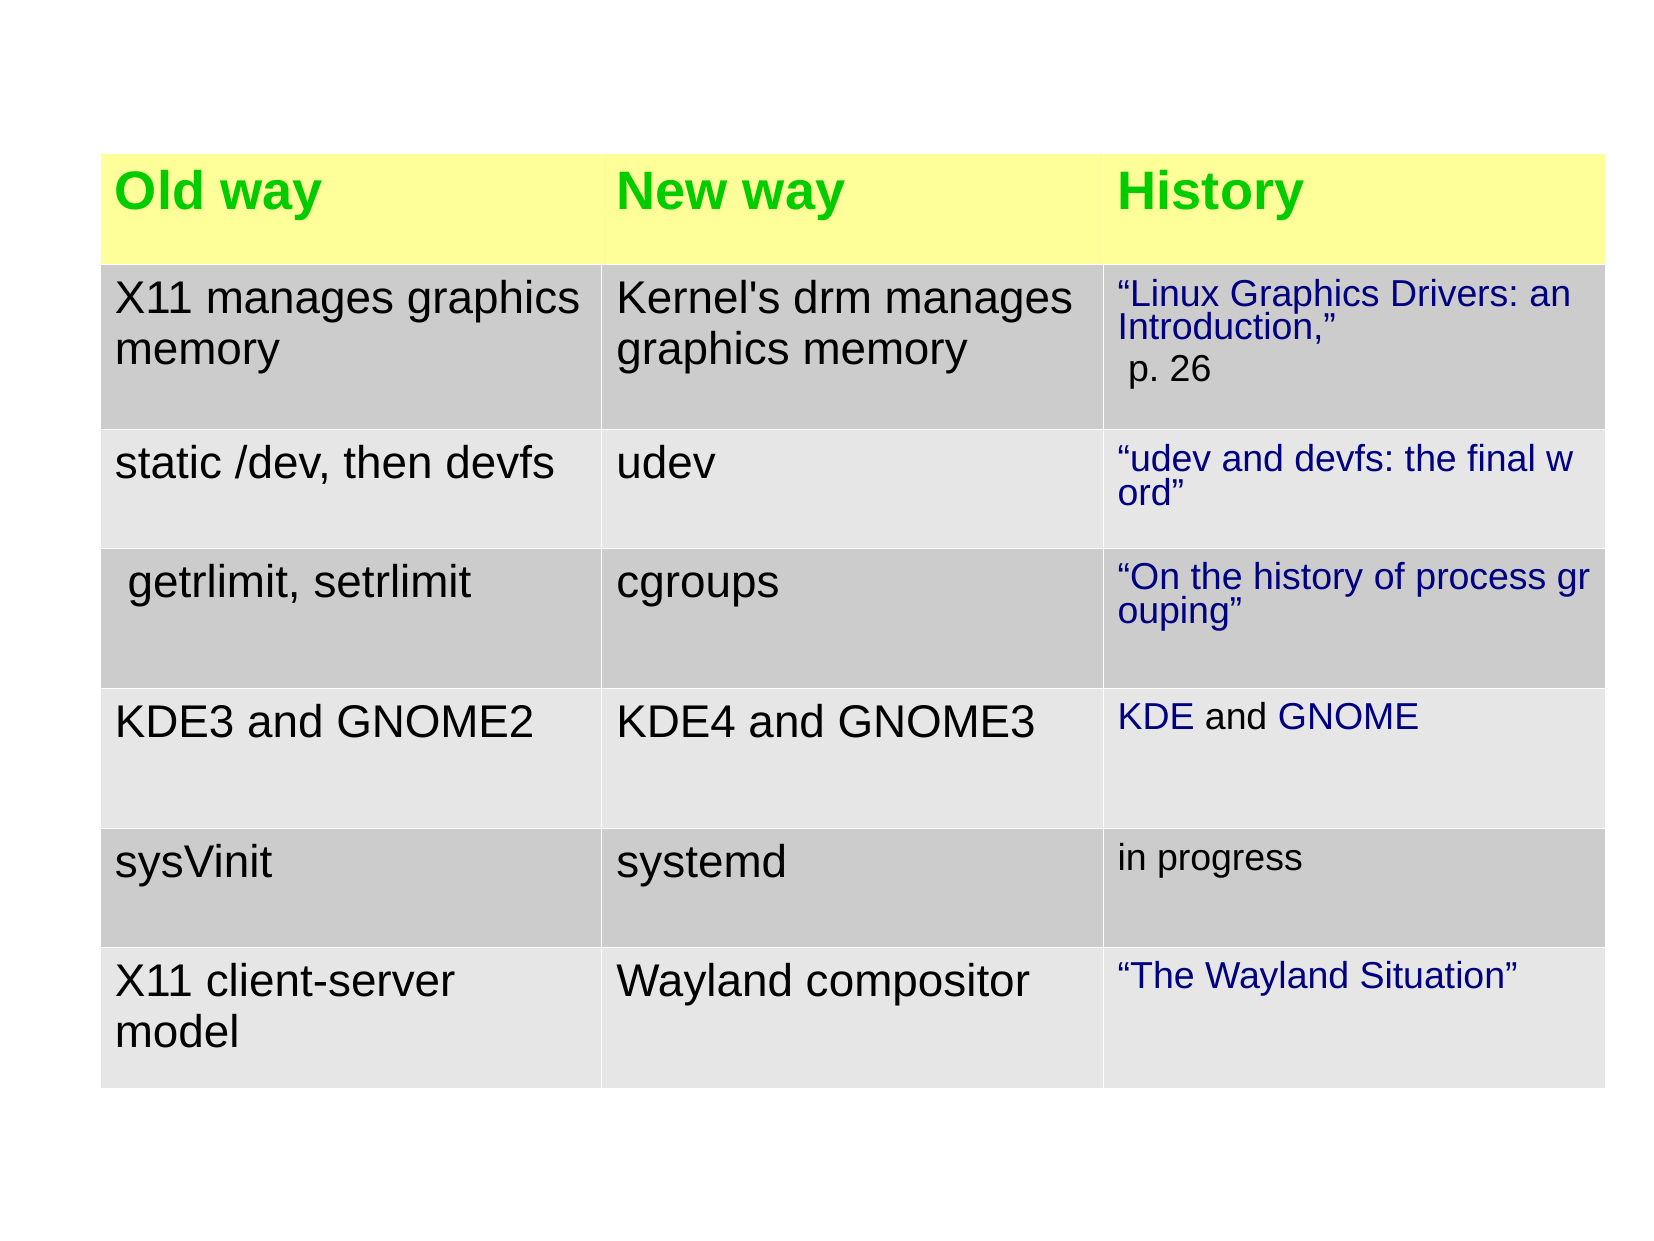

| Old way | New way | History |
| --- | --- | --- |
| X11 manages graphics memory | Kernel's drm manages graphics memory | “Linux Graphics Drivers: an Introduction,” p. 26 |
| static /dev, then devfs | udev | “udev and devfs: the final word” |
| getrlimit, setrlimit | cgroups | “On the history of process grouping” |
| KDE3 and GNOME2 | KDE4 and GNOME3 | KDE and GNOME |
| sysVinit | systemd | in progress |
| X11 client-server model | Wayland compositor | “The Wayland Situation” |